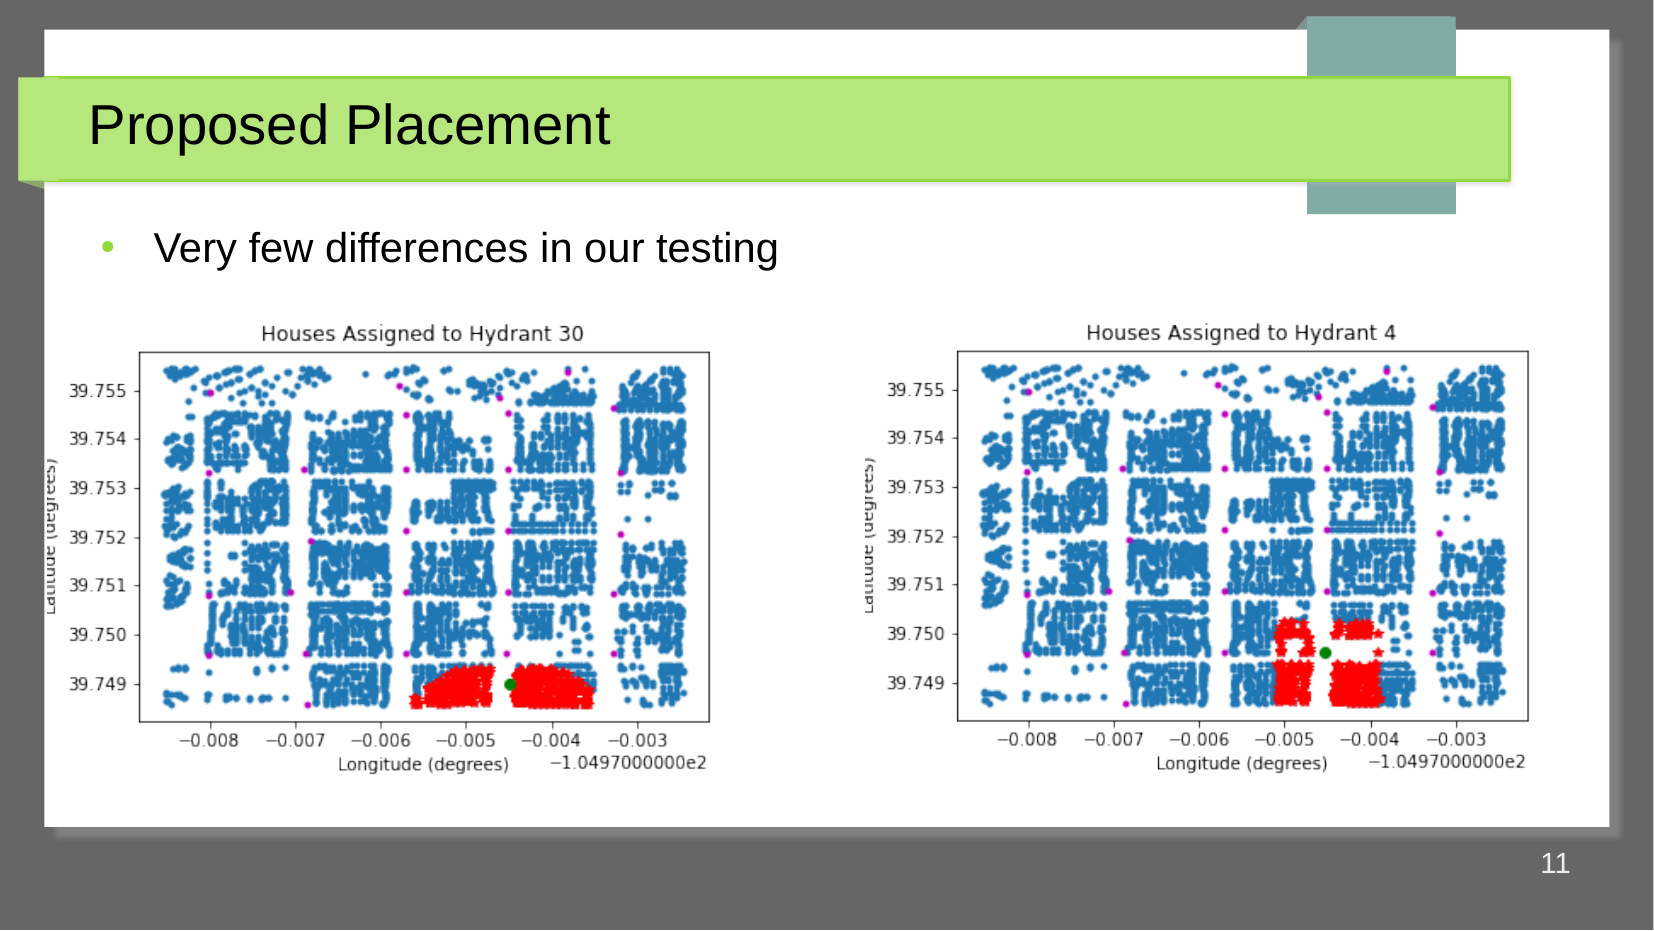

# Proposed Placement
Very few differences in our testing
11